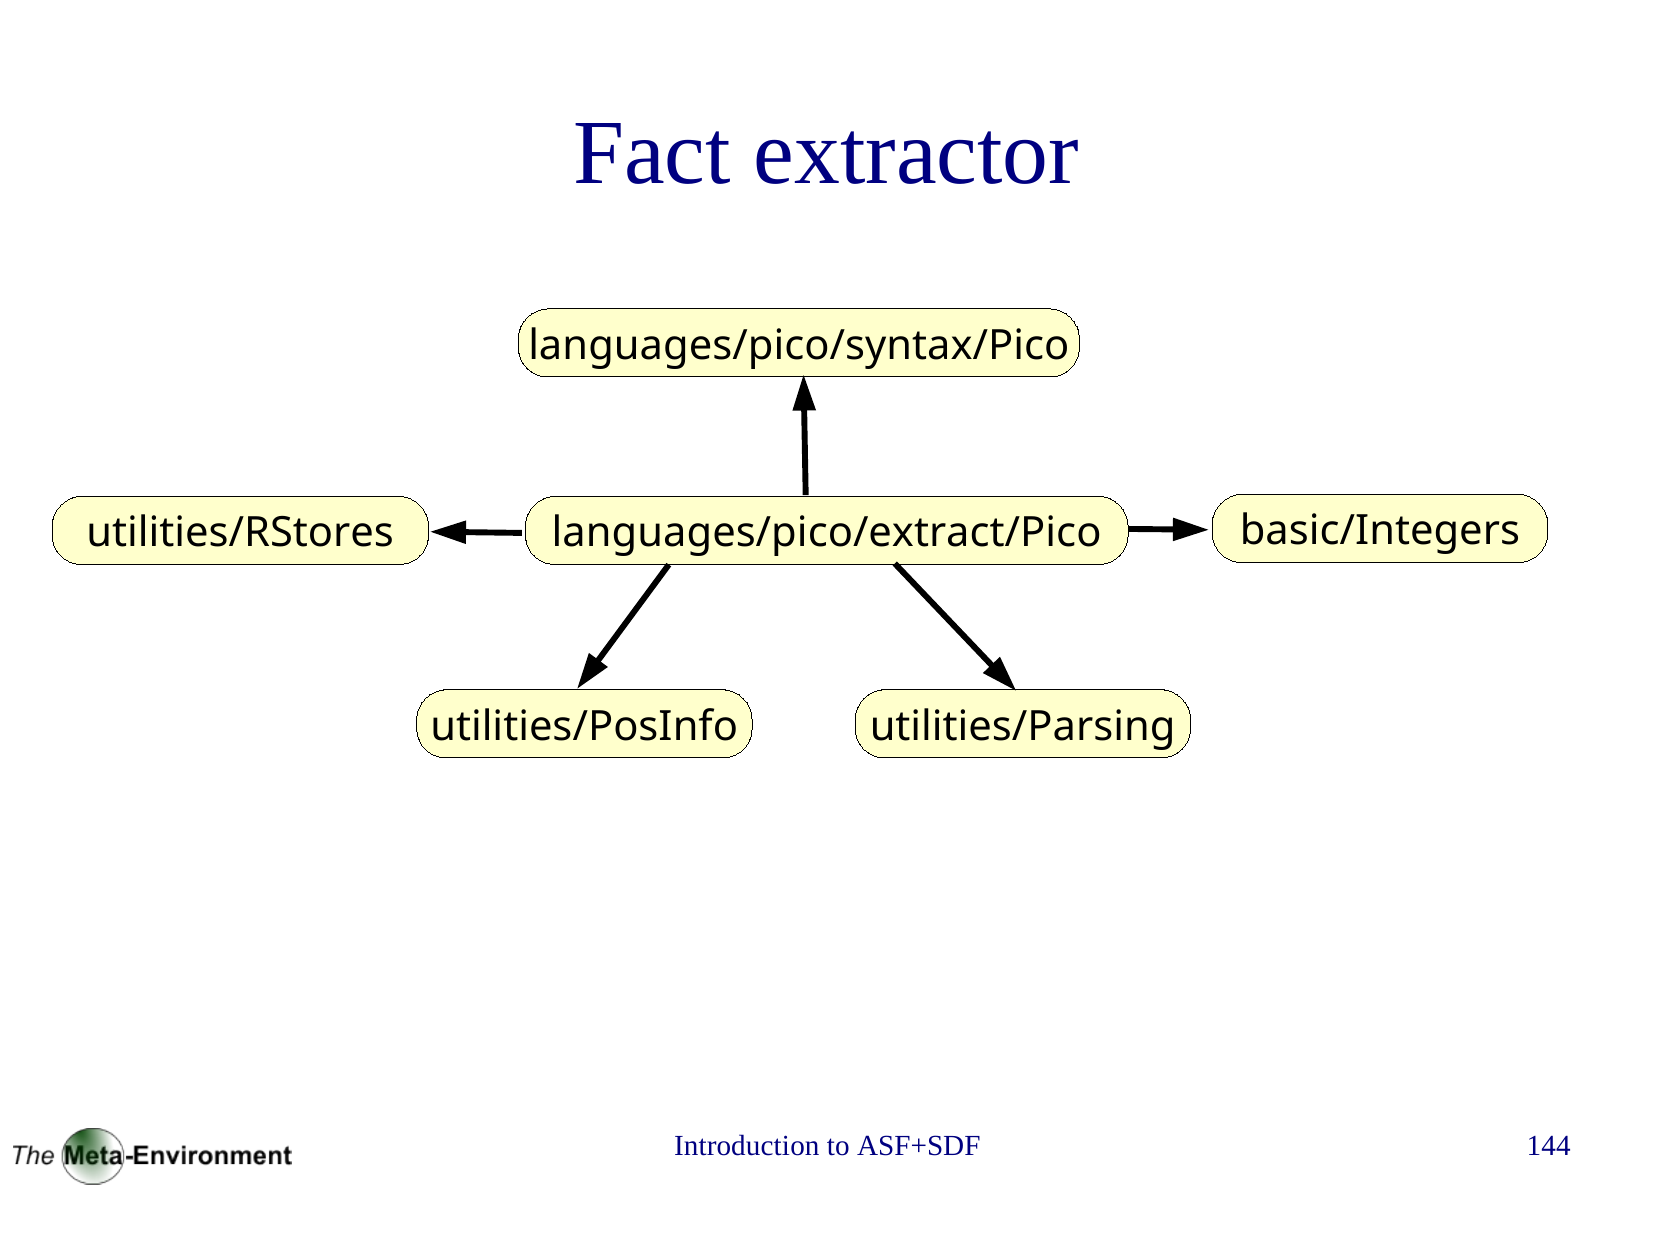

# Fact extractor
languages/pico/syntax/Pico
basic/Integers
utilities/RStores
languages/pico/extract/Pico
utilities/PosInfo
utilities/Parsing
144